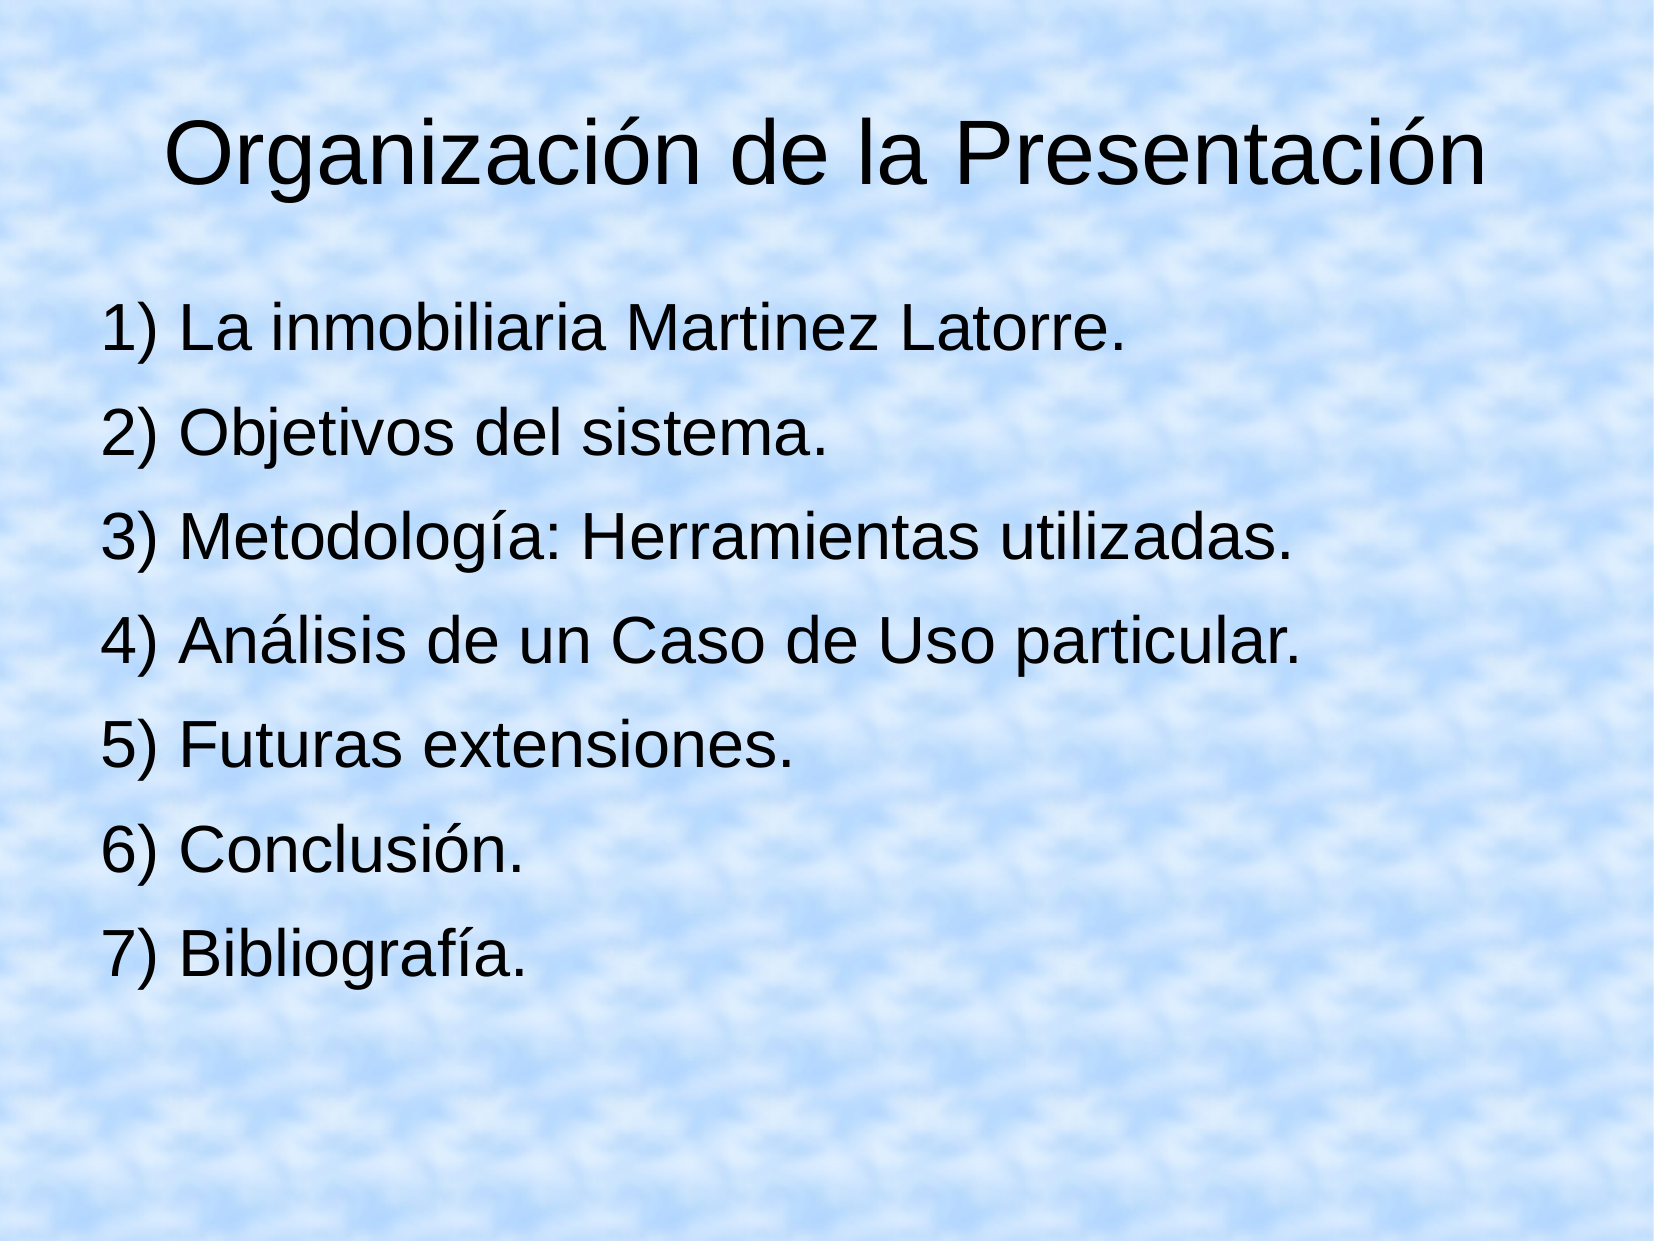

# Organización de la Presentación
 La inmobiliaria Martinez Latorre.
 Objetivos del sistema.
 Metodología: Herramientas utilizadas.
 Análisis de un Caso de Uso particular.
 Futuras extensiones.
 Conclusión.
 Bibliografía.